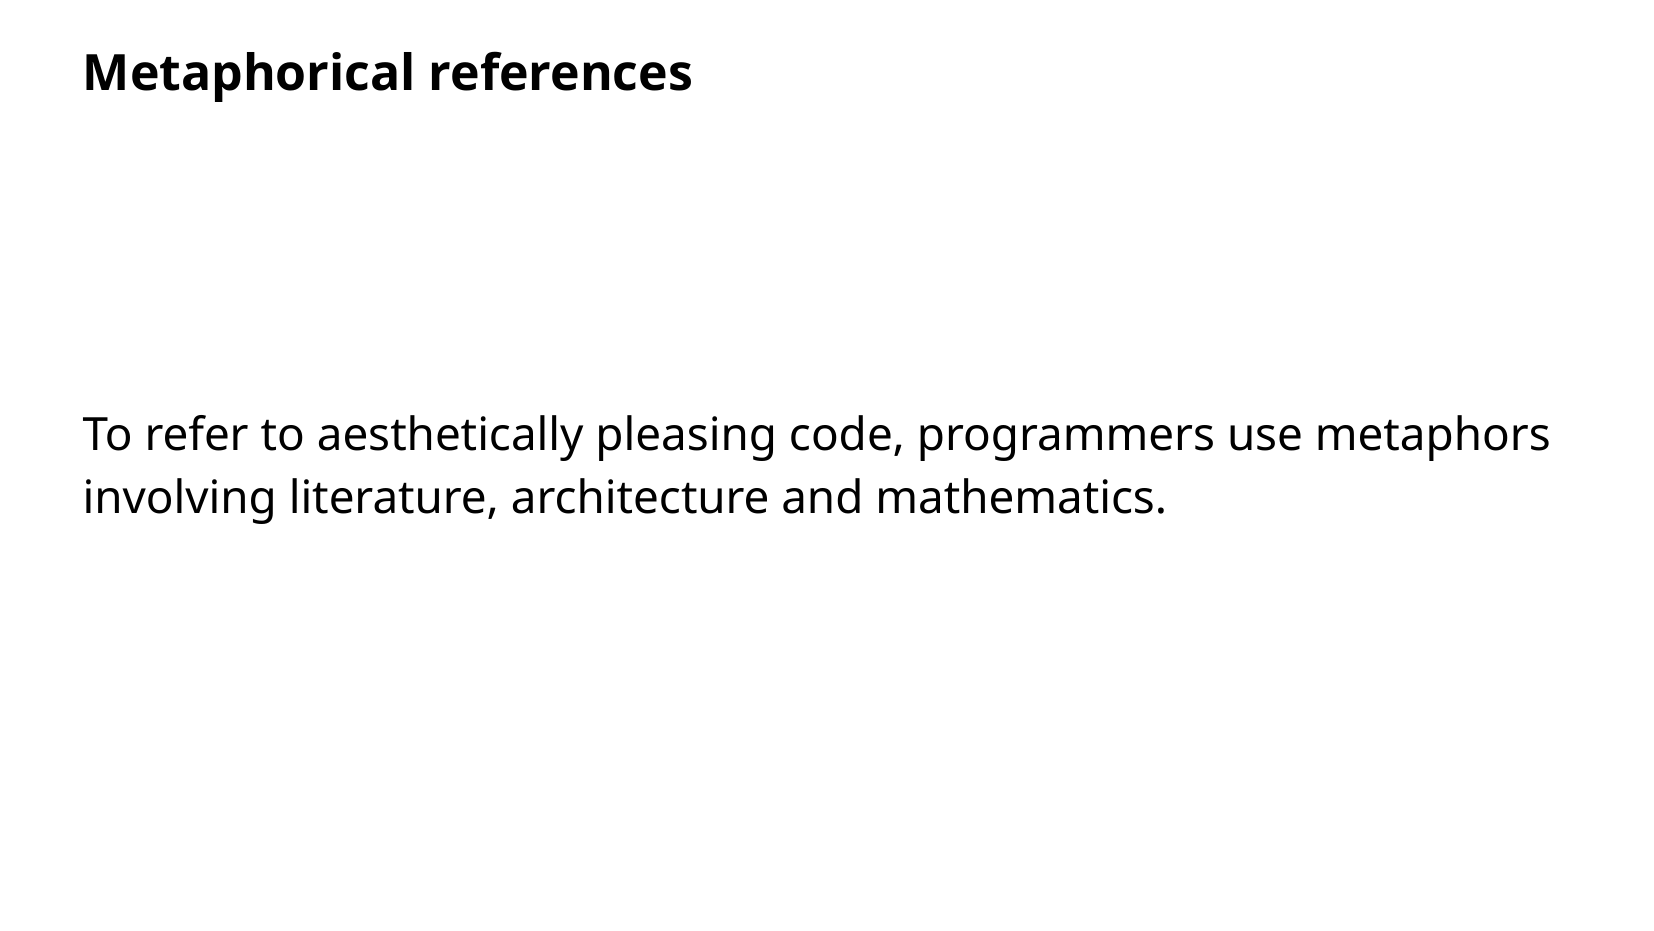

Metaphorical references
# To refer to aesthetically pleasing code, programmers use metaphors involving literature, architecture and mathematics.